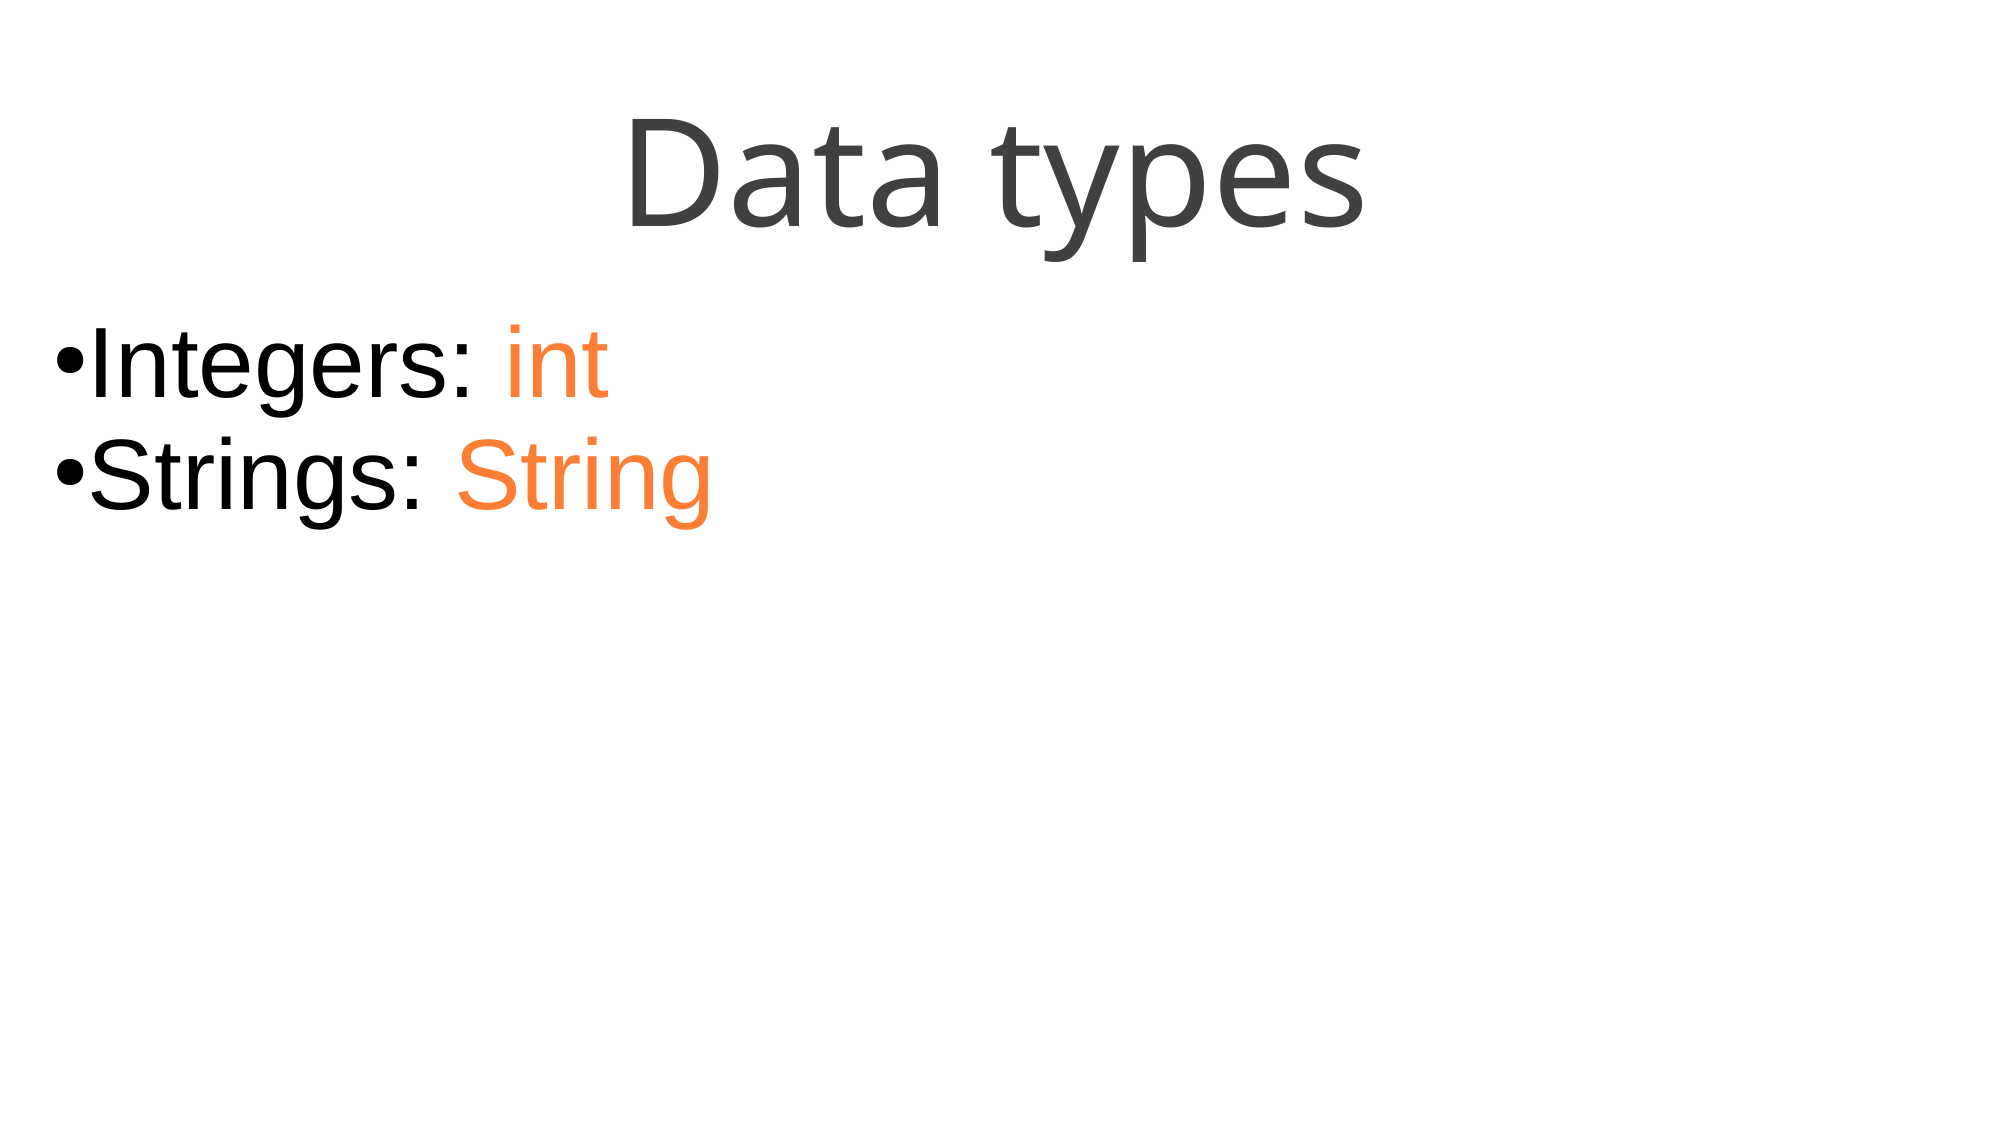

# Data types
Integers: int
Strings: String